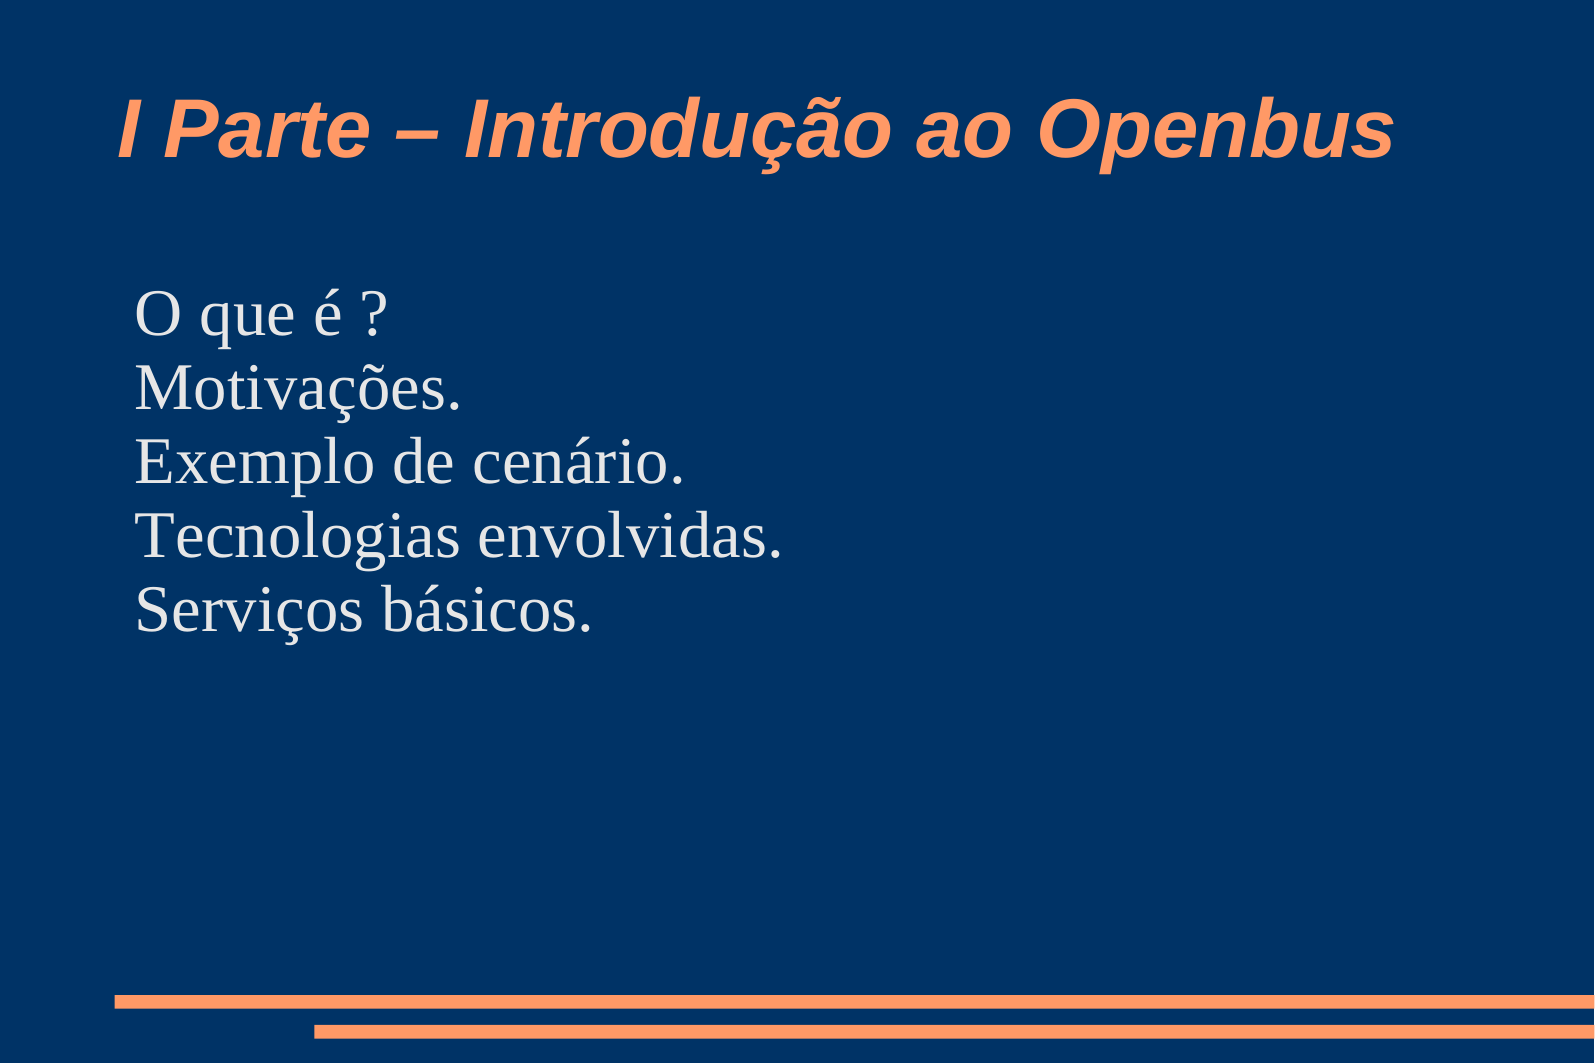

# I Parte – Introdução ao Openbus
O que é ?
Motivações.
Exemplo de cenário.
Tecnologias envolvidas.
Serviços básicos.